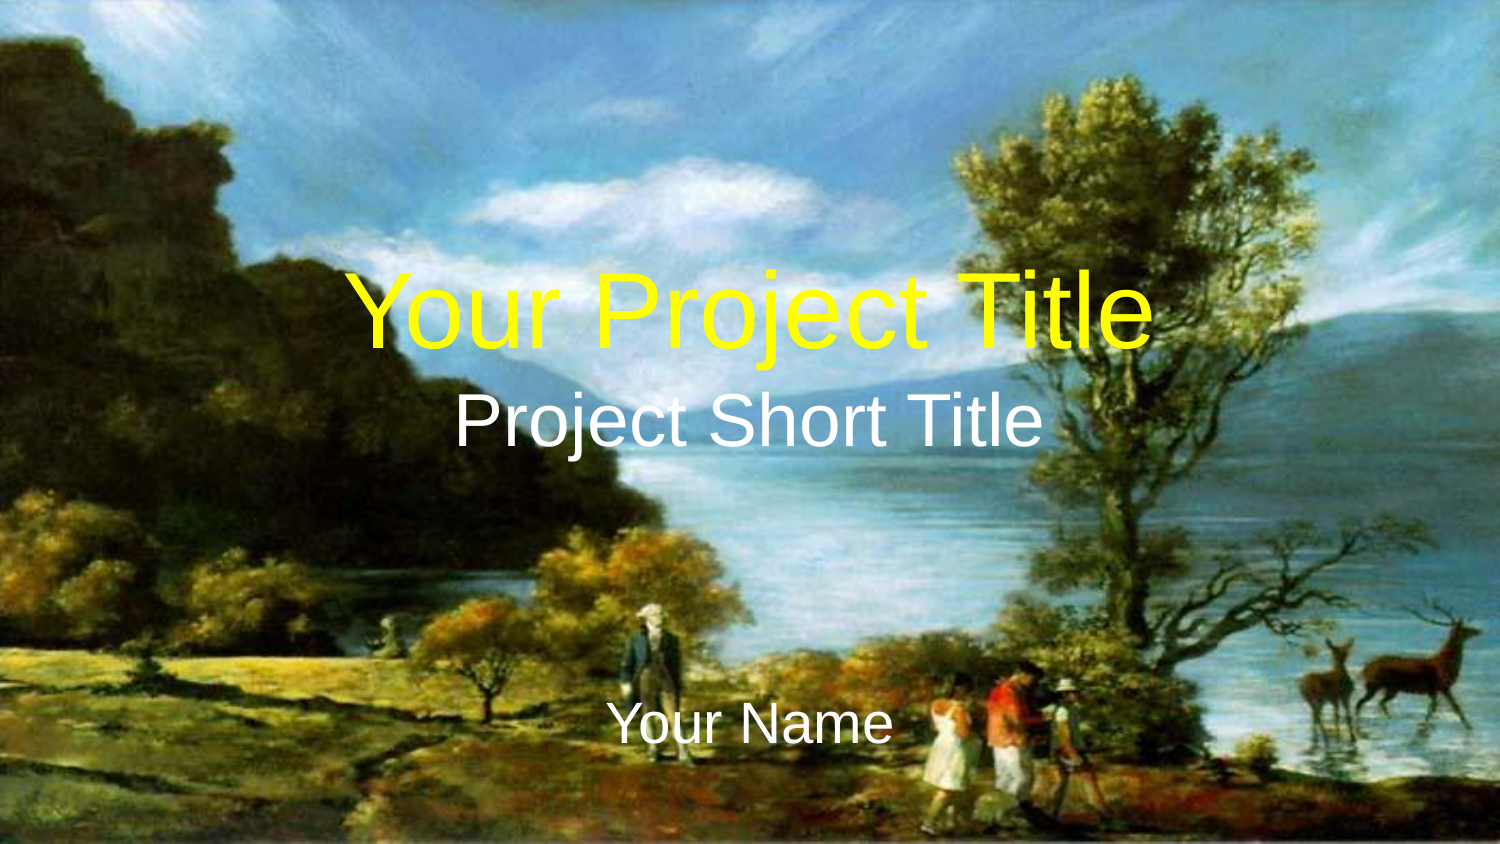

# Your Project Title
Project Short Title
Your Name